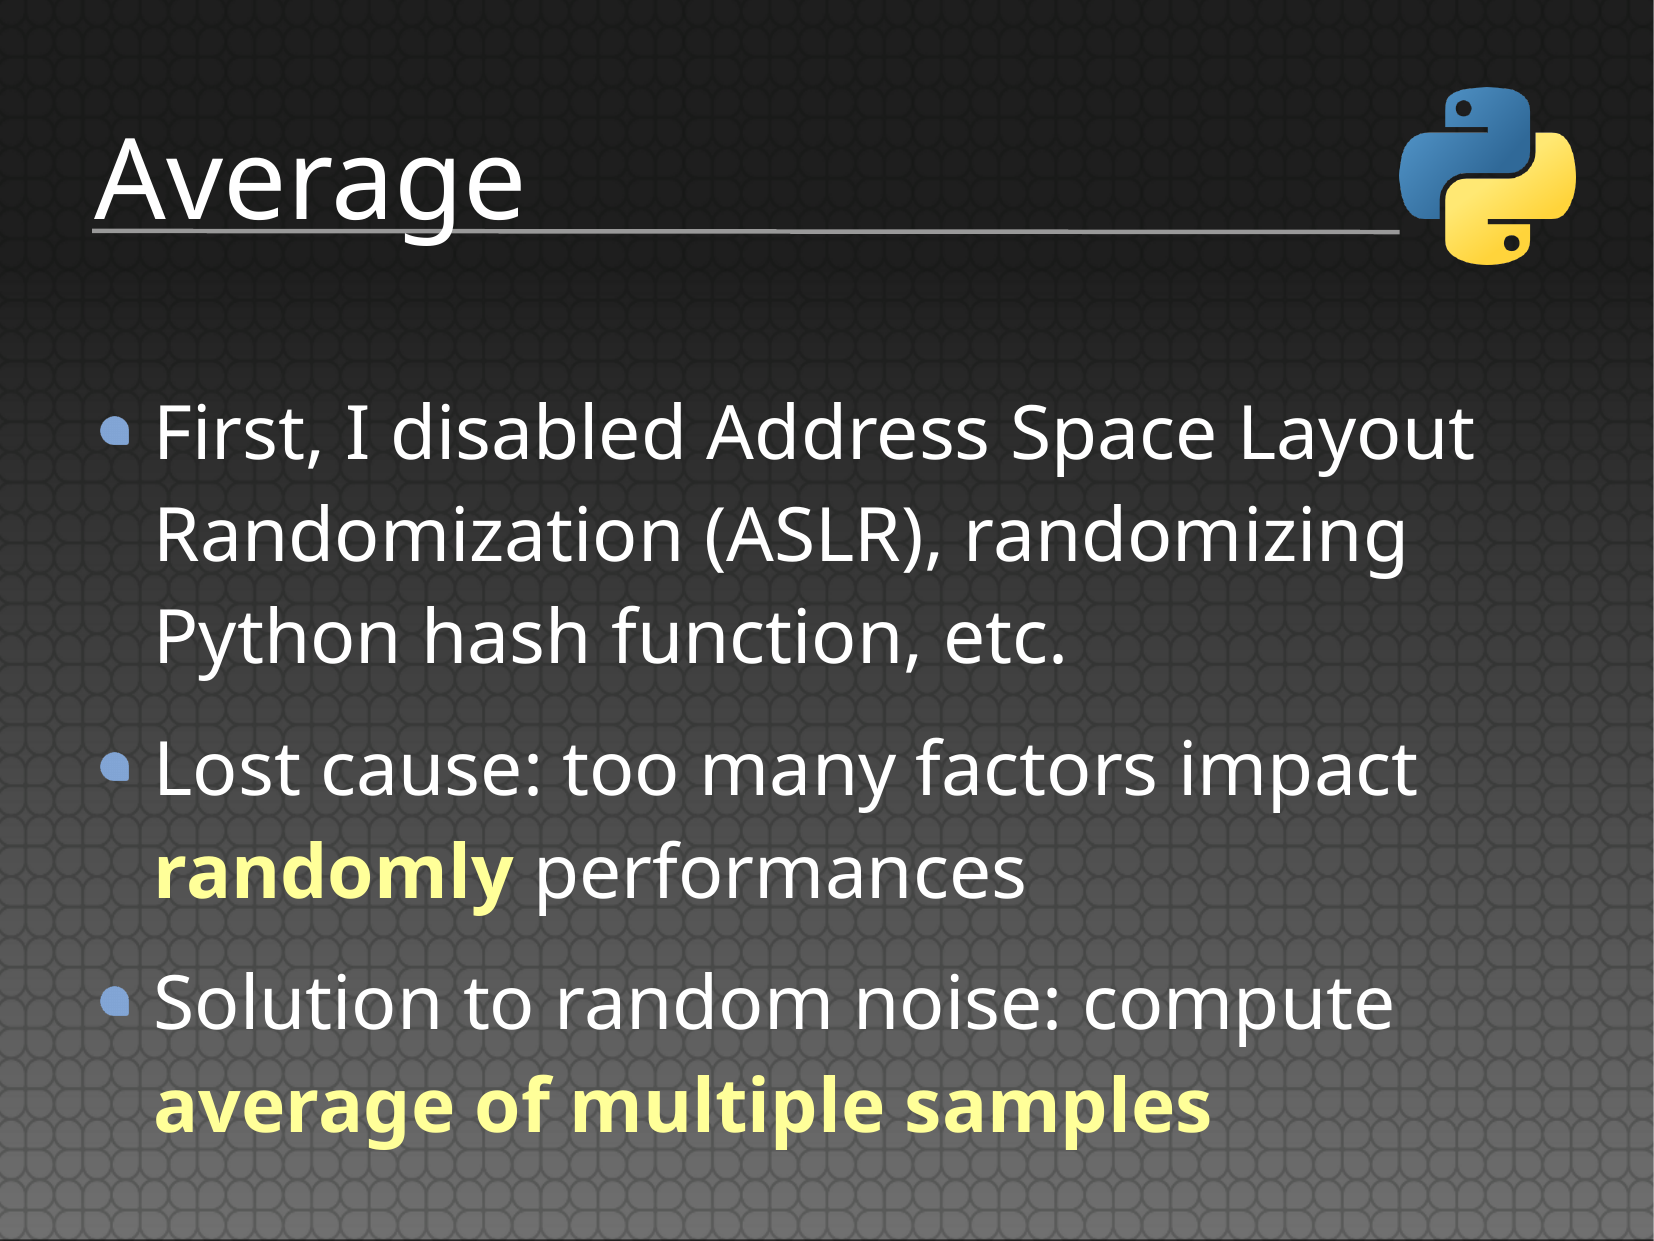

Average
# First, I disabled Address Space Layout Randomization (ASLR), randomizing Python hash function, etc.
Lost cause: too many factors impact randomly performances
Solution to random noise: compute average of multiple samples